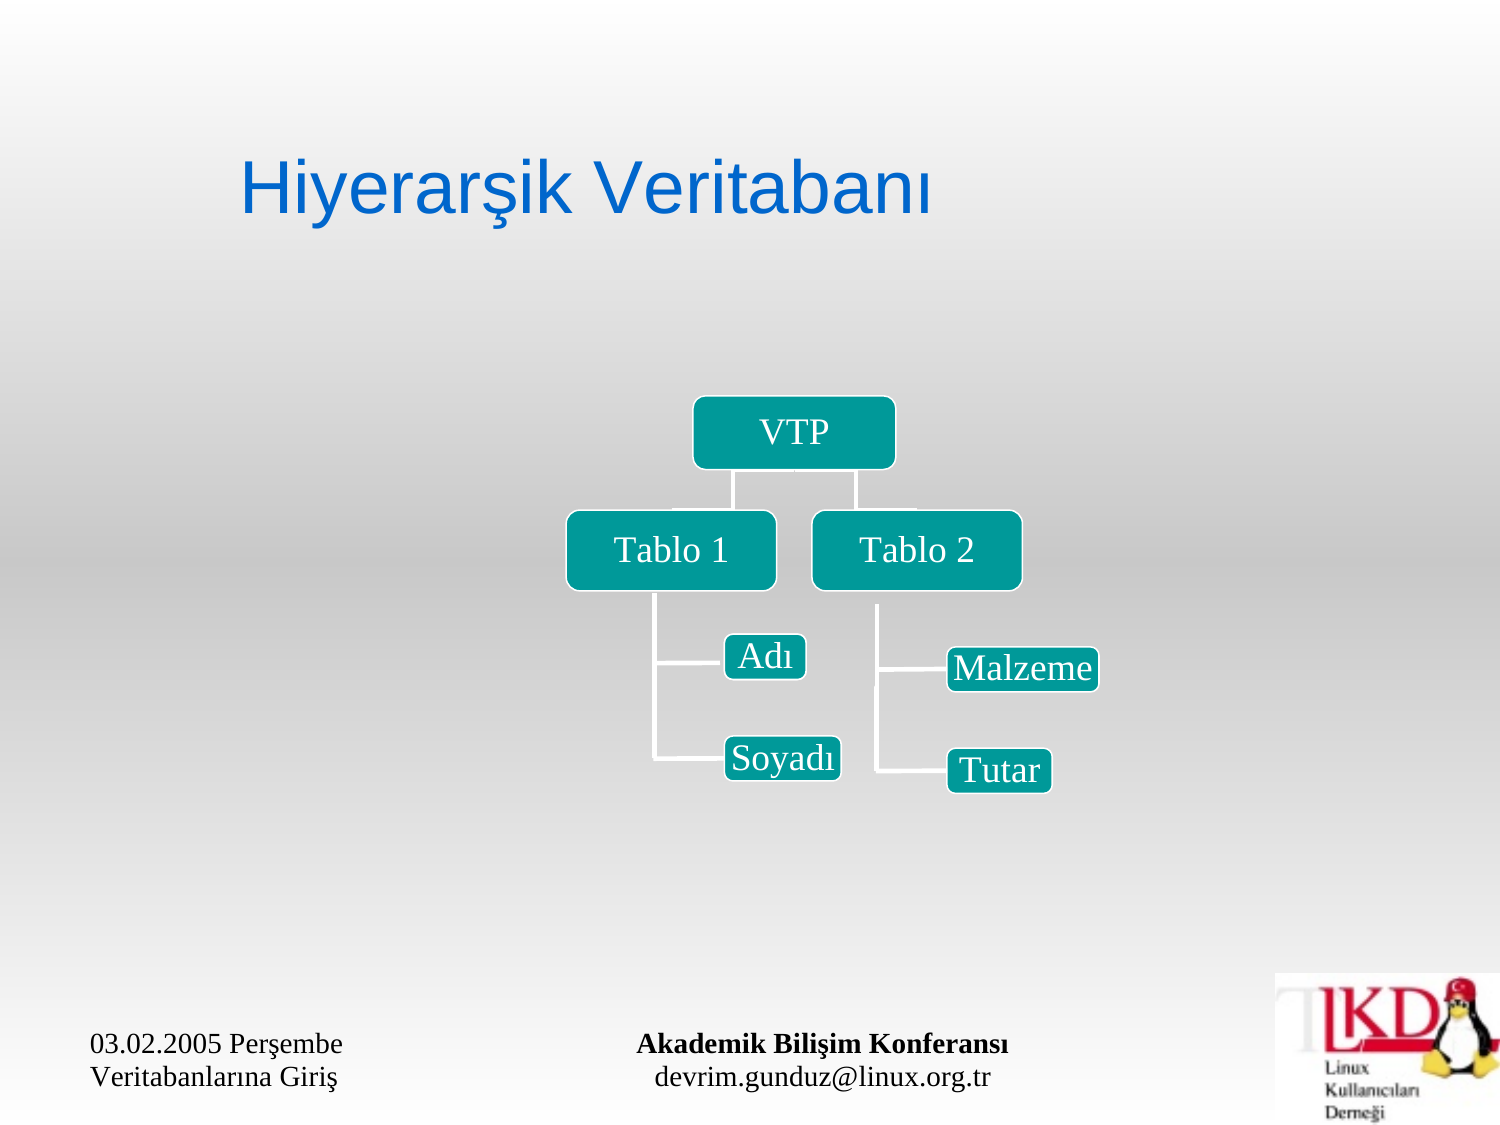

# Hiyerarşik Veritabanı
VTP
Tablo 1
Tablo 2
Adı
Adı
Malzeme
Soyadı
Tutar